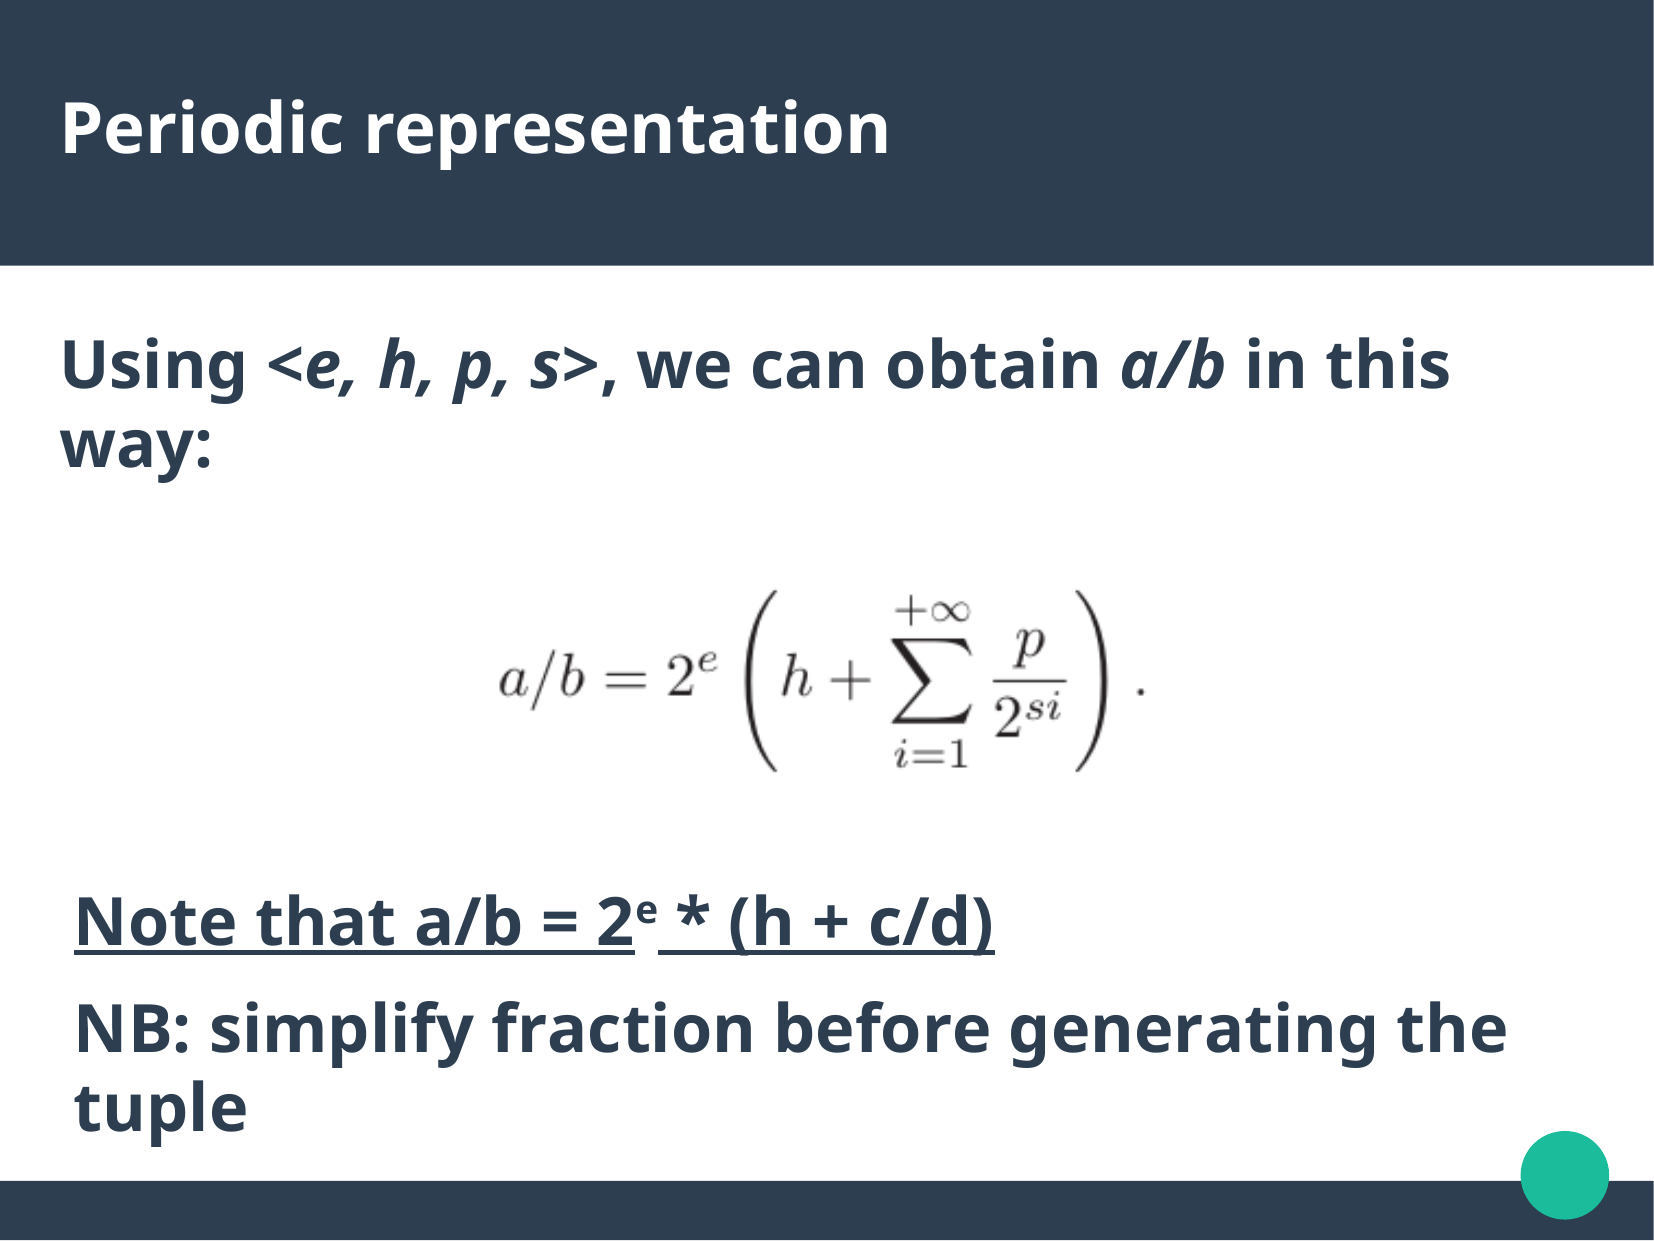

# Periodic representation
Using <e, h, p, s>, we can obtain a/b in this way:
Note that a/b = 2e * (h + c/d)
NB: simplify fraction before generating the tuple